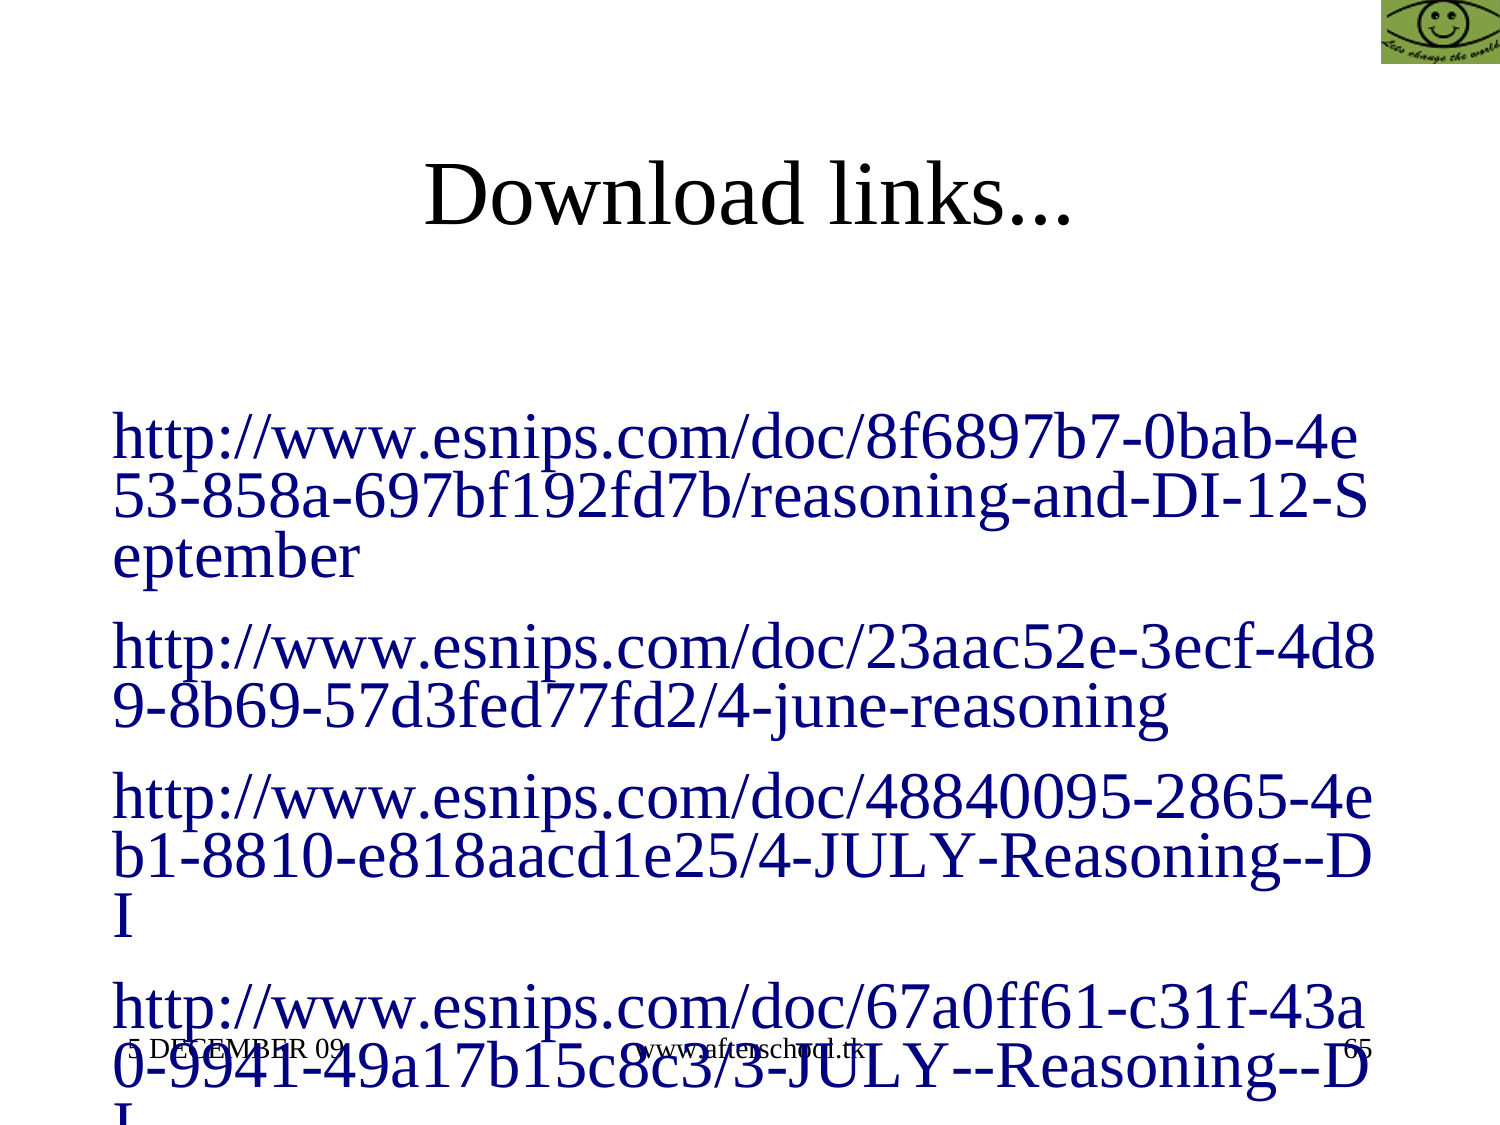

# Download links...
http://www.esnips.com/doc/8f6897b7-0bab-4e53-858a-697bf192fd7b/reasoning-and-DI-12-September
http://www.esnips.com/doc/23aac52e-3ecf-4d89-8b69-57d3fed77fd2/4-june-reasoning
http://www.esnips.com/doc/48840095-2865-4eb1-8810-e818aacd1e25/4-JULY-Reasoning--DI
http://www.esnips.com/doc/67a0ff61-c31f-43a0-9941-49a17b15c8c3/3-JULY--Reasoning--DI
http://www.esnips.com/doc/f6d85f1b-881b-4e93-8341-8c779e98868d/1-AUGUST-Reasoning--DI
MFI Seminar Jain PG College
AFTERSCHOOOL centre for social entrepreneurship
65